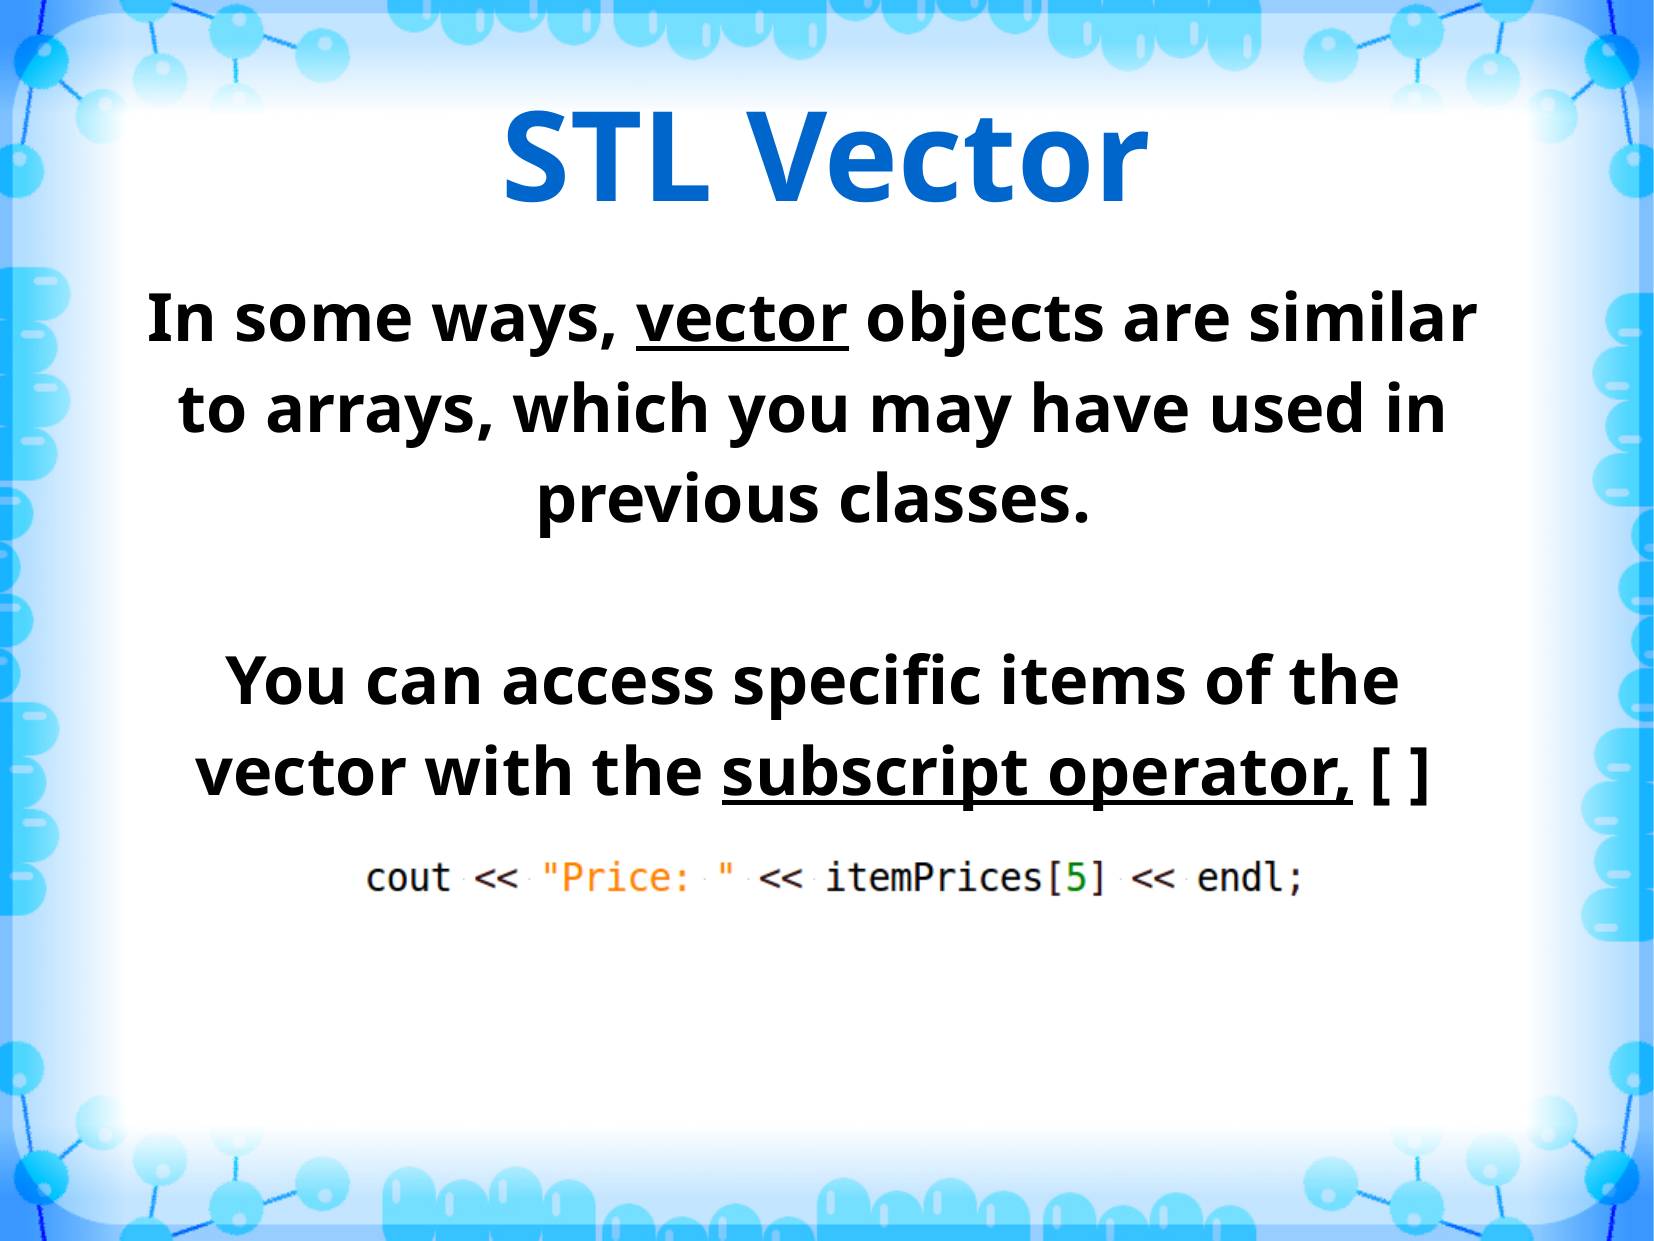

# STL Vector
In some ways, vector objects are similar to arrays, which you may have used in previous classes.
You can access specific items of the vector with the subscript operator, [ ]